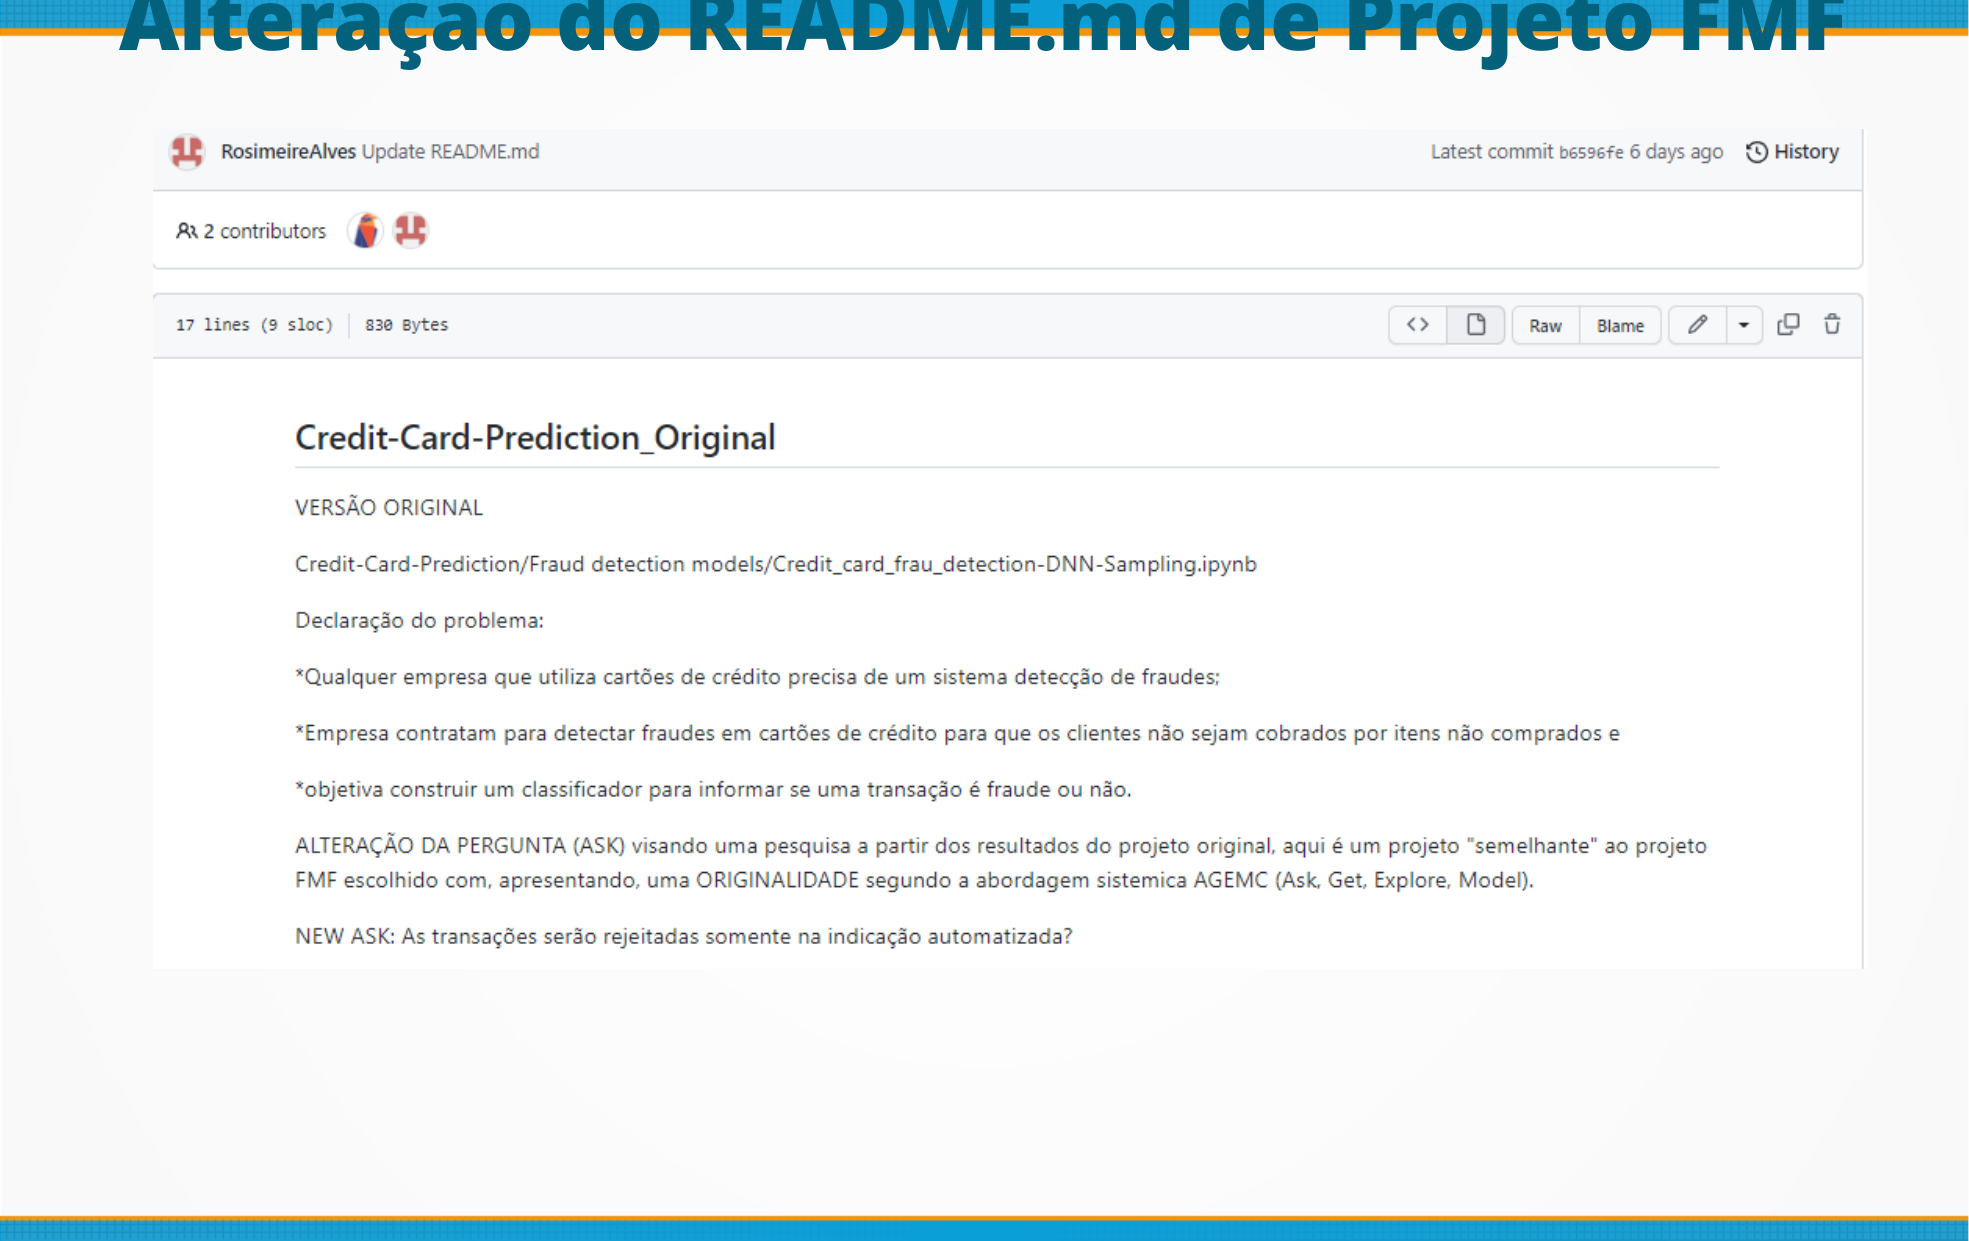

# Alteração do README.md de Projeto FMF